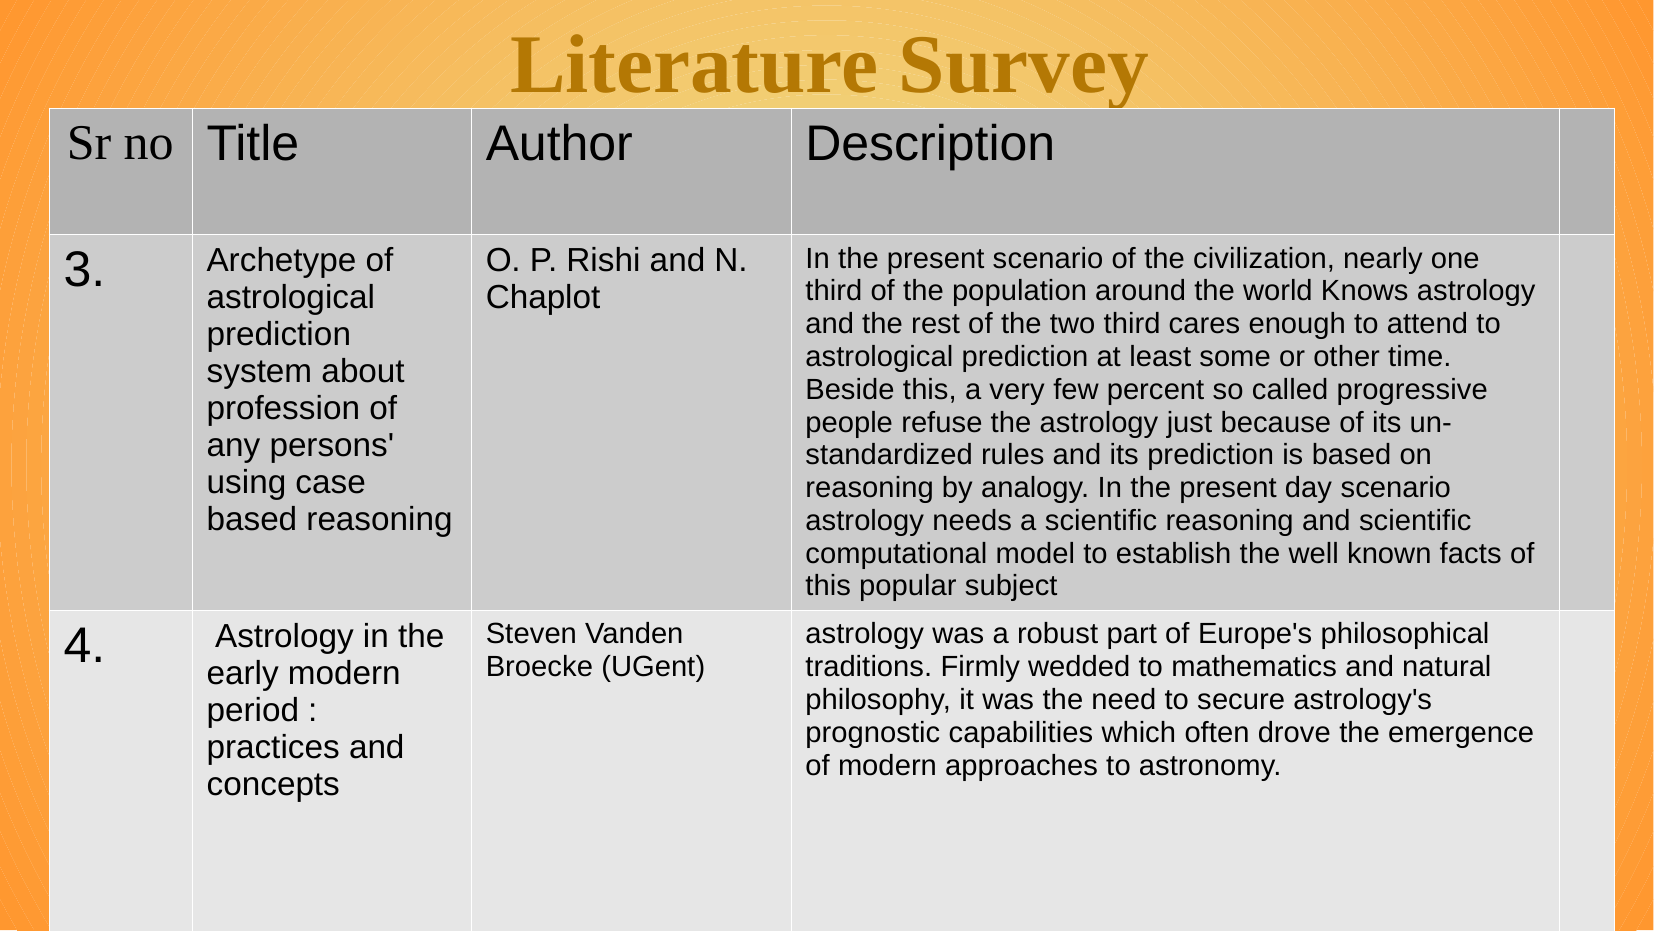

Literature Survey
| Sr no | Title | Author | Description | |
| --- | --- | --- | --- | --- |
| 3. | Archetype of astrological prediction system about profession of any persons' using case based reasoning | O. P. Rishi and N. Chaplot | In the present scenario of the civilization, nearly one third of the population around the world Knows astrology and the rest of the two third cares enough to attend to astrological prediction at least some or other time. Beside this, a very few percent so called progressive people refuse the astrology just because of its un-standardized rules and its prediction is based on reasoning by analogy. In the present day scenario astrology needs a scientific reasoning and scientific computational model to establish the well known facts of this popular subject | |
| 4. | Astrology in the early modern period : practices and concepts | Steven Vanden Broecke (UGent) | astrology was a robust part of Europe's philosophical traditions. Firmly wedded to mathematics and natural philosophy, it was the need to secure astrology's prognostic capabilities which often drove the emergence of modern approaches to astronomy. | |